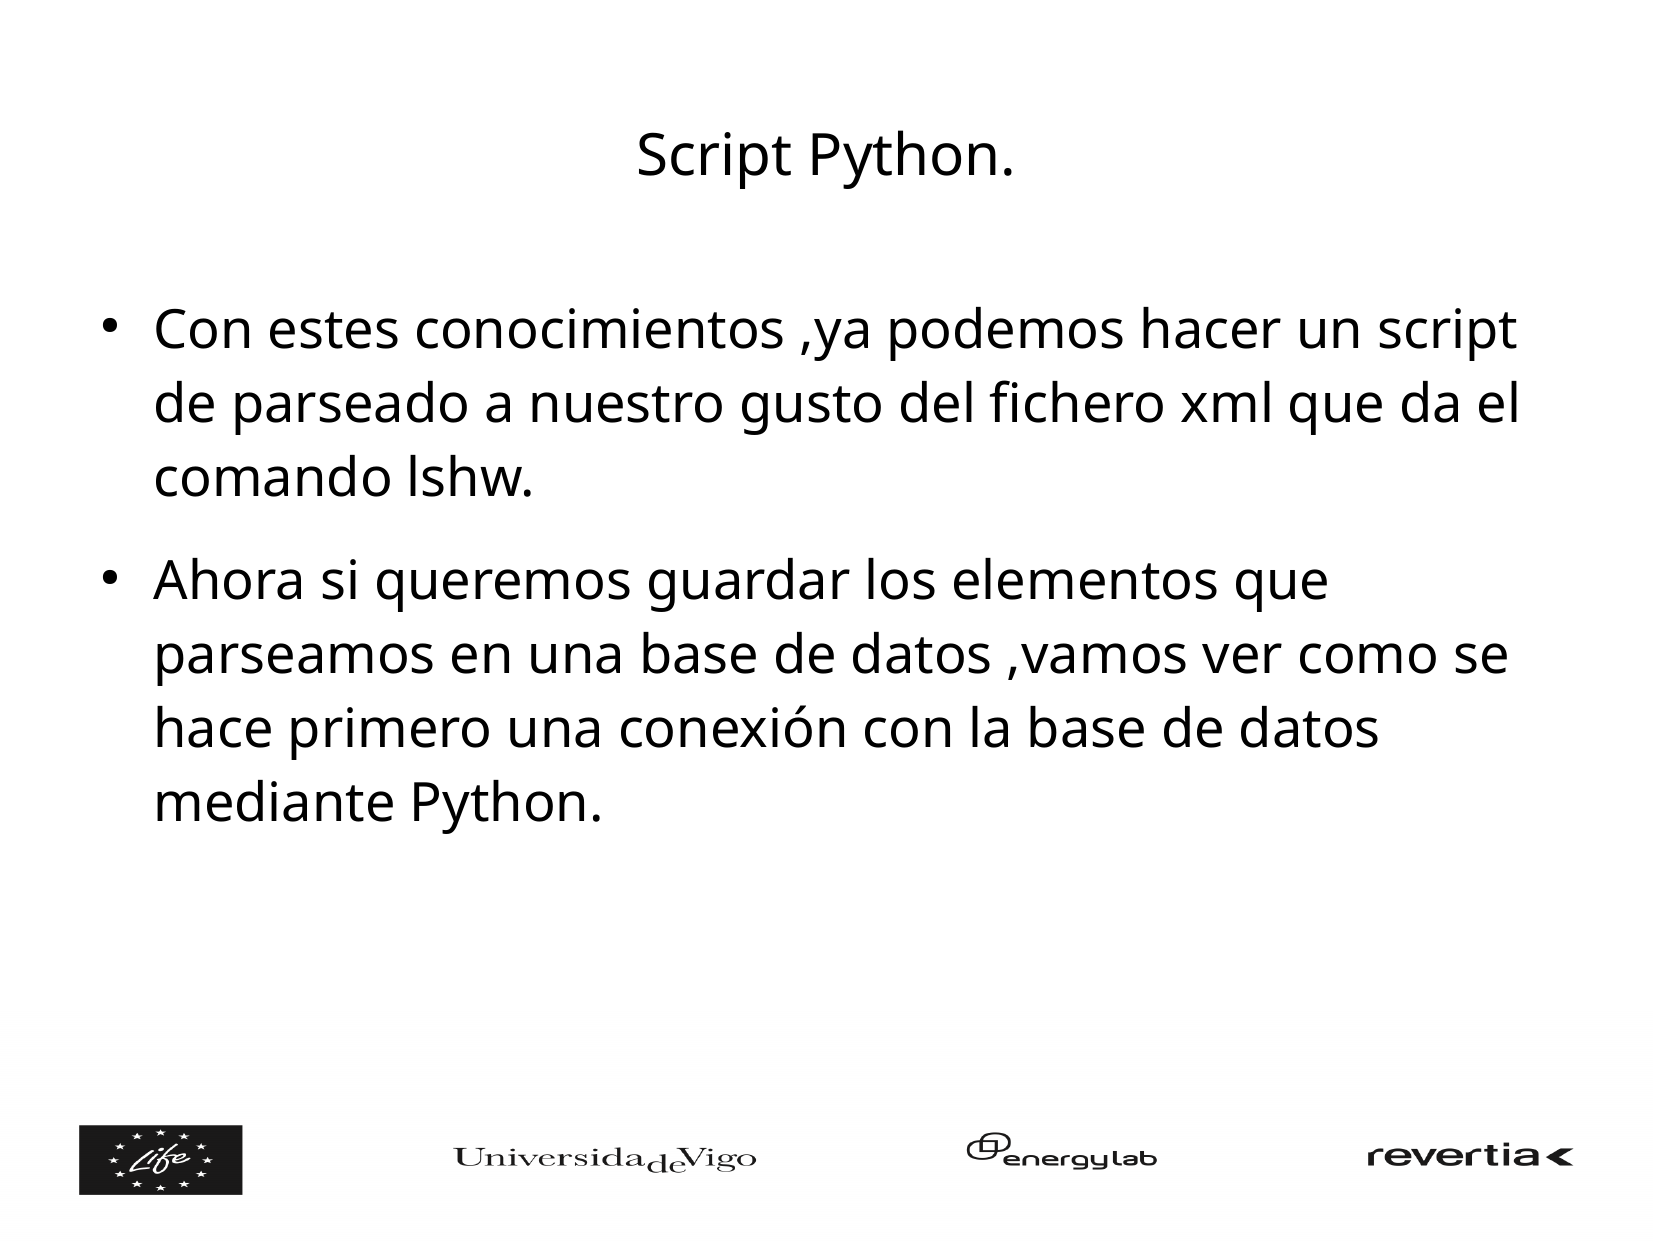

# Script Python.
Con estes conocimientos ,ya podemos hacer un script de parseado a nuestro gusto del fichero xml que da el comando lshw.
Ahora si queremos guardar los elementos que parseamos en una base de datos ,vamos ver como se hace primero una conexión con la base de datos mediante Python.